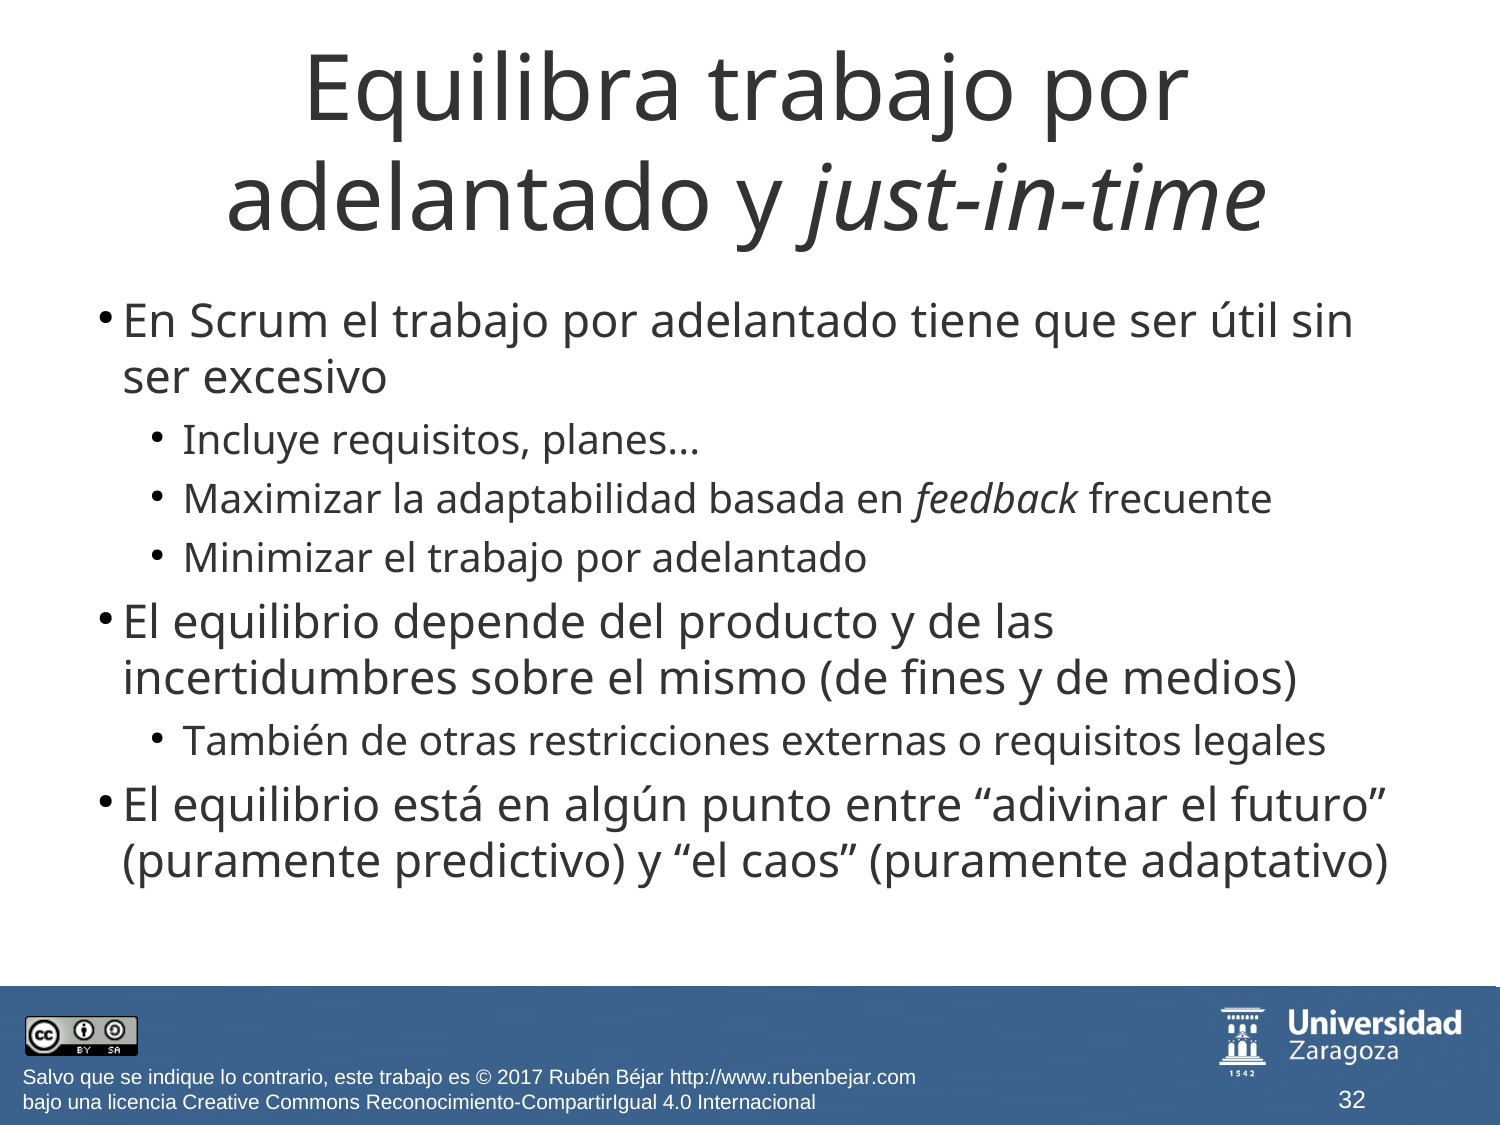

# Equilibra trabajo por adelantado y just-in-time
En Scrum el trabajo por adelantado tiene que ser útil sin ser excesivo
Incluye requisitos, planes...
Maximizar la adaptabilidad basada en feedback frecuente
Minimizar el trabajo por adelantado
El equilibrio depende del producto y de las incertidumbres sobre el mismo (de fines y de medios)
También de otras restricciones externas o requisitos legales
El equilibrio está en algún punto entre “adivinar el futuro” (puramente predictivo) y “el caos” (puramente adaptativo)